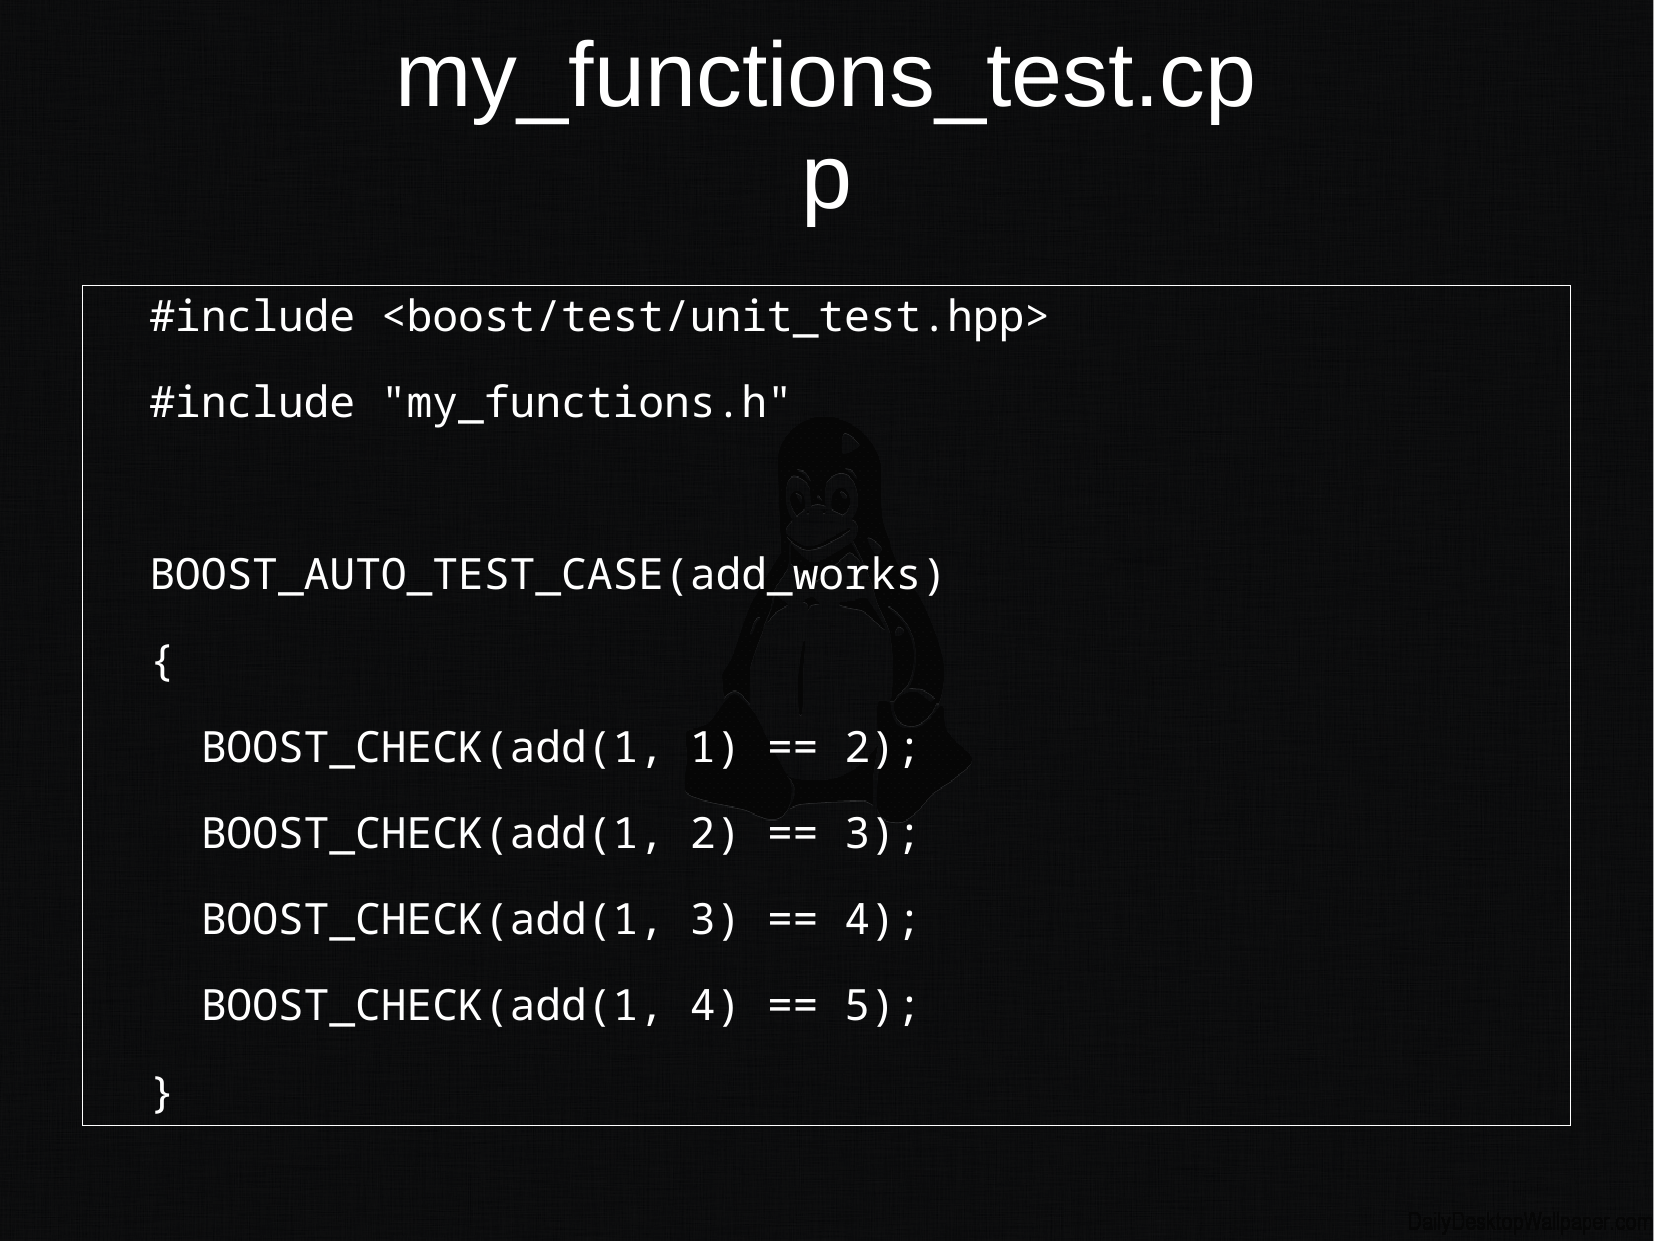

# my_functions_test.cpp
#include <boost/test/unit_test.hpp>
#include "my_functions.h"
BOOST_AUTO_TEST_CASE(add_works)
{
 BOOST_CHECK(add(1, 1) == 2);
 BOOST_CHECK(add(1, 2) == 3);
 BOOST_CHECK(add(1, 3) == 4);
 BOOST_CHECK(add(1, 4) == 5);
}